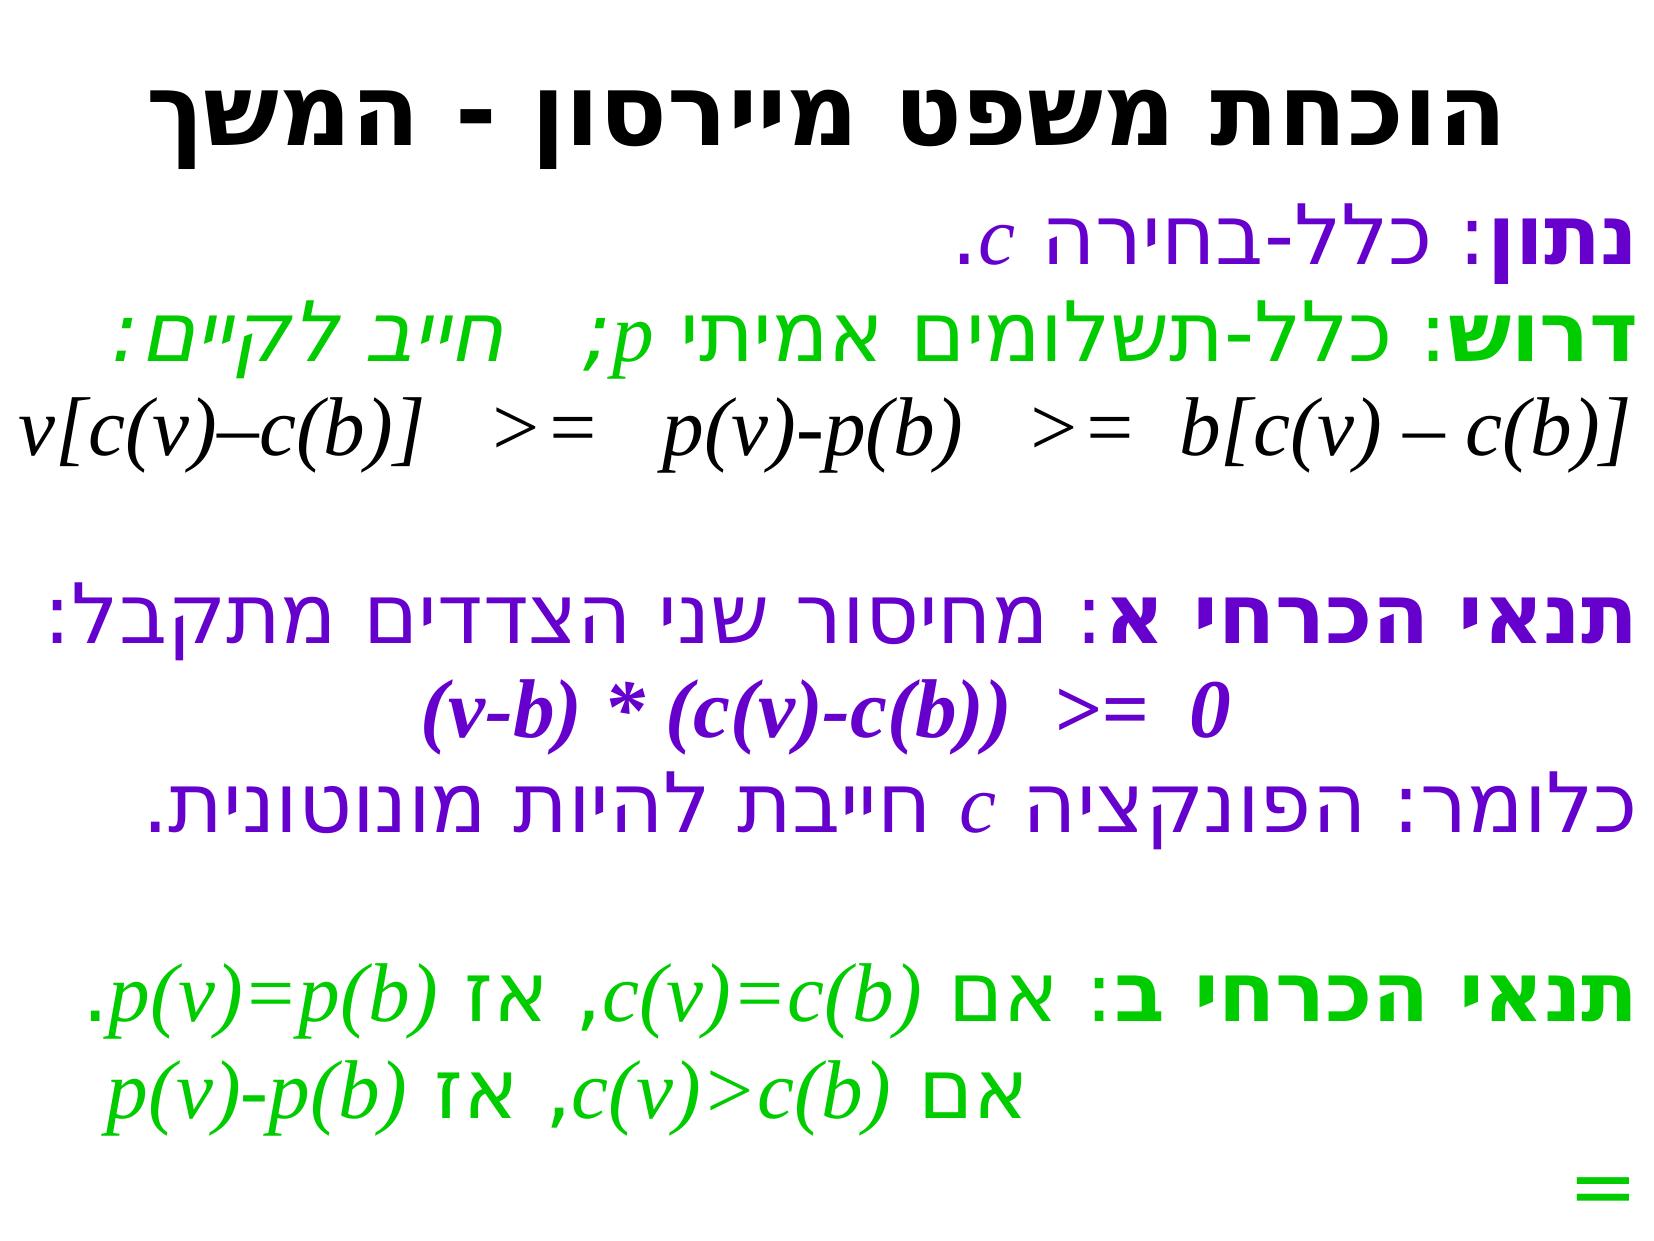

# הוכחת משפט מיירסון - המשך
נתון: כלל-בחירה c.
דרוש: כלל-תשלומים אמיתי p; חייב לקיים:
v[c(v)–c(b)] >= p(v)-p(b) >= b[c(v) – c(b)]
תנאי הכרחי א: מחיסור שני הצדדים מתקבל:
(v-b) * (c(v)-c(b)) >= 0
כלומר: הפונקציה c חייבת להיות מונוטונית.
תנאי הכרחי ב: אם c(v)=c(b), אז p(v)=p(b).
 אם c(v)>c(b), אז p(v)-p(b) =
ערך שבו c מתחלפת מ-0 ל-1.